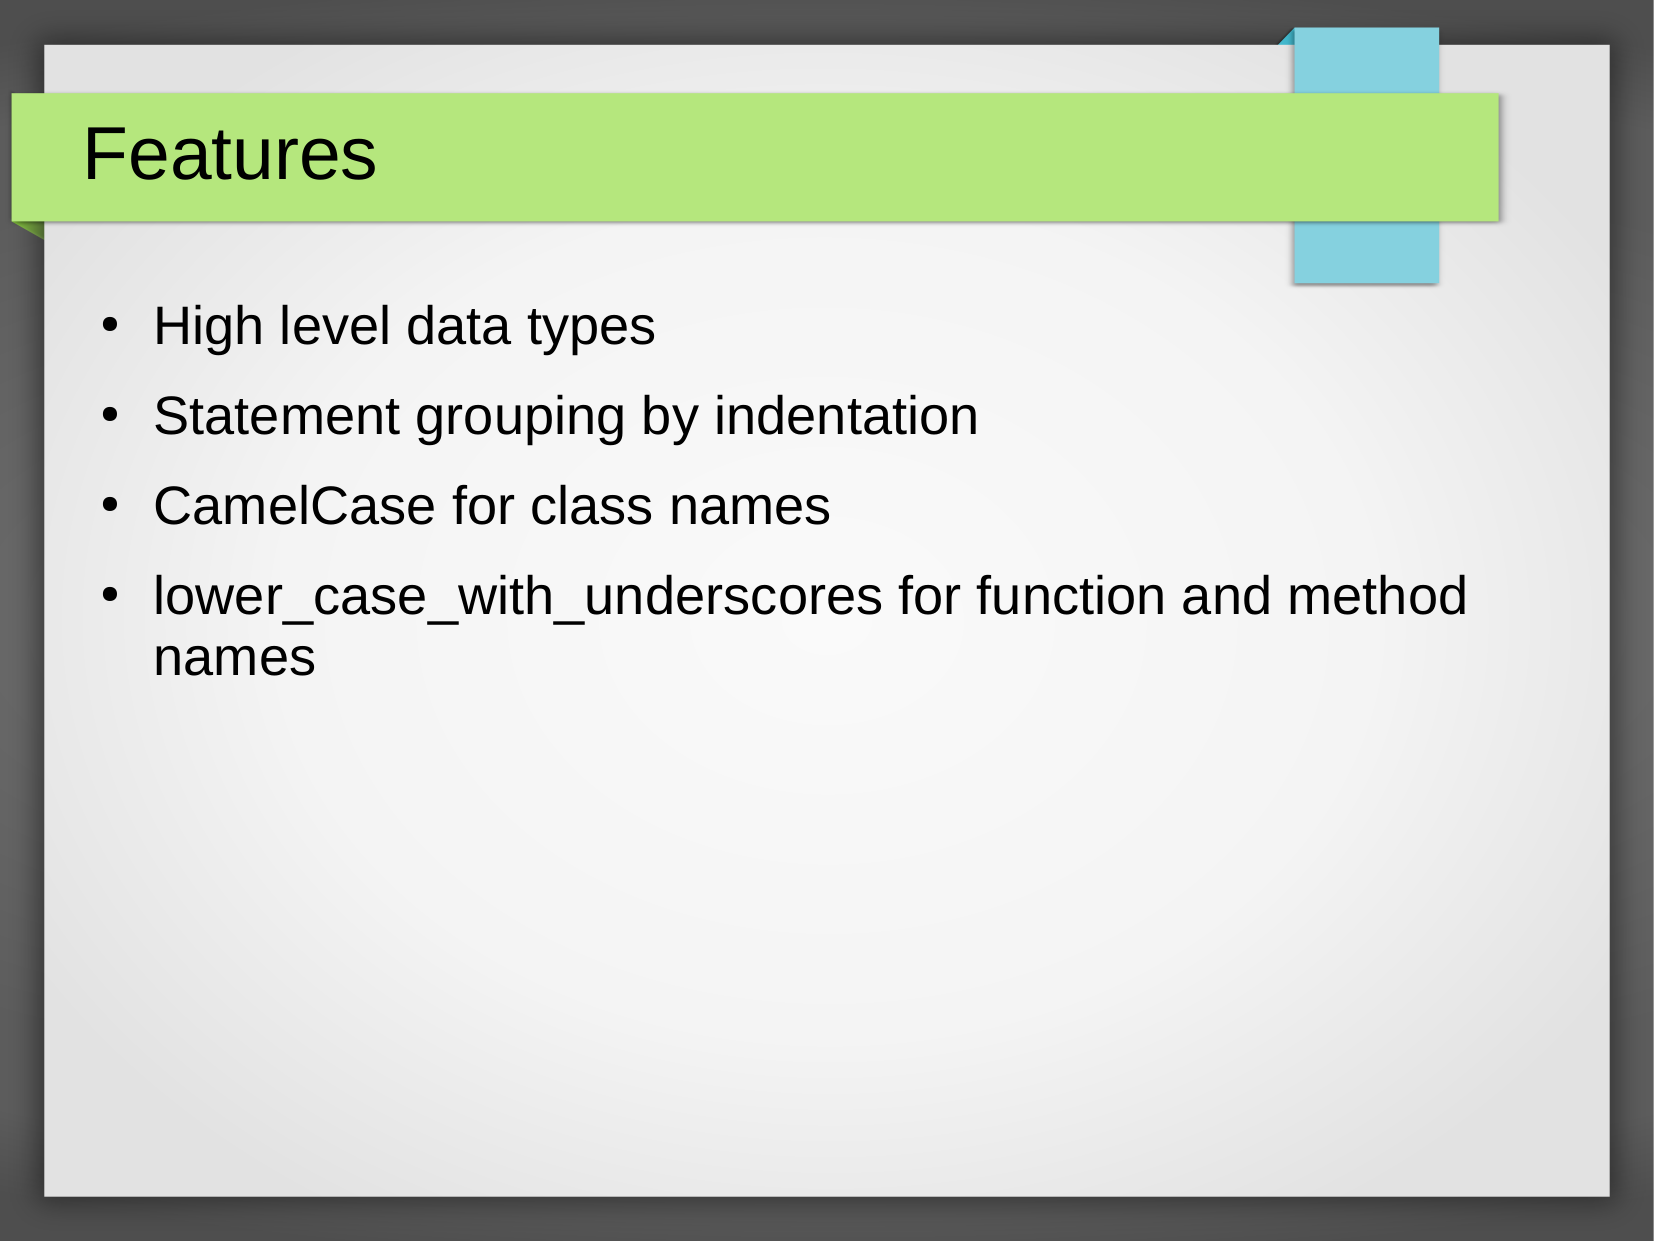

# Features
High level data types
Statement grouping by indentation
CamelCase for class names
lower_case_with_underscores for function and method names